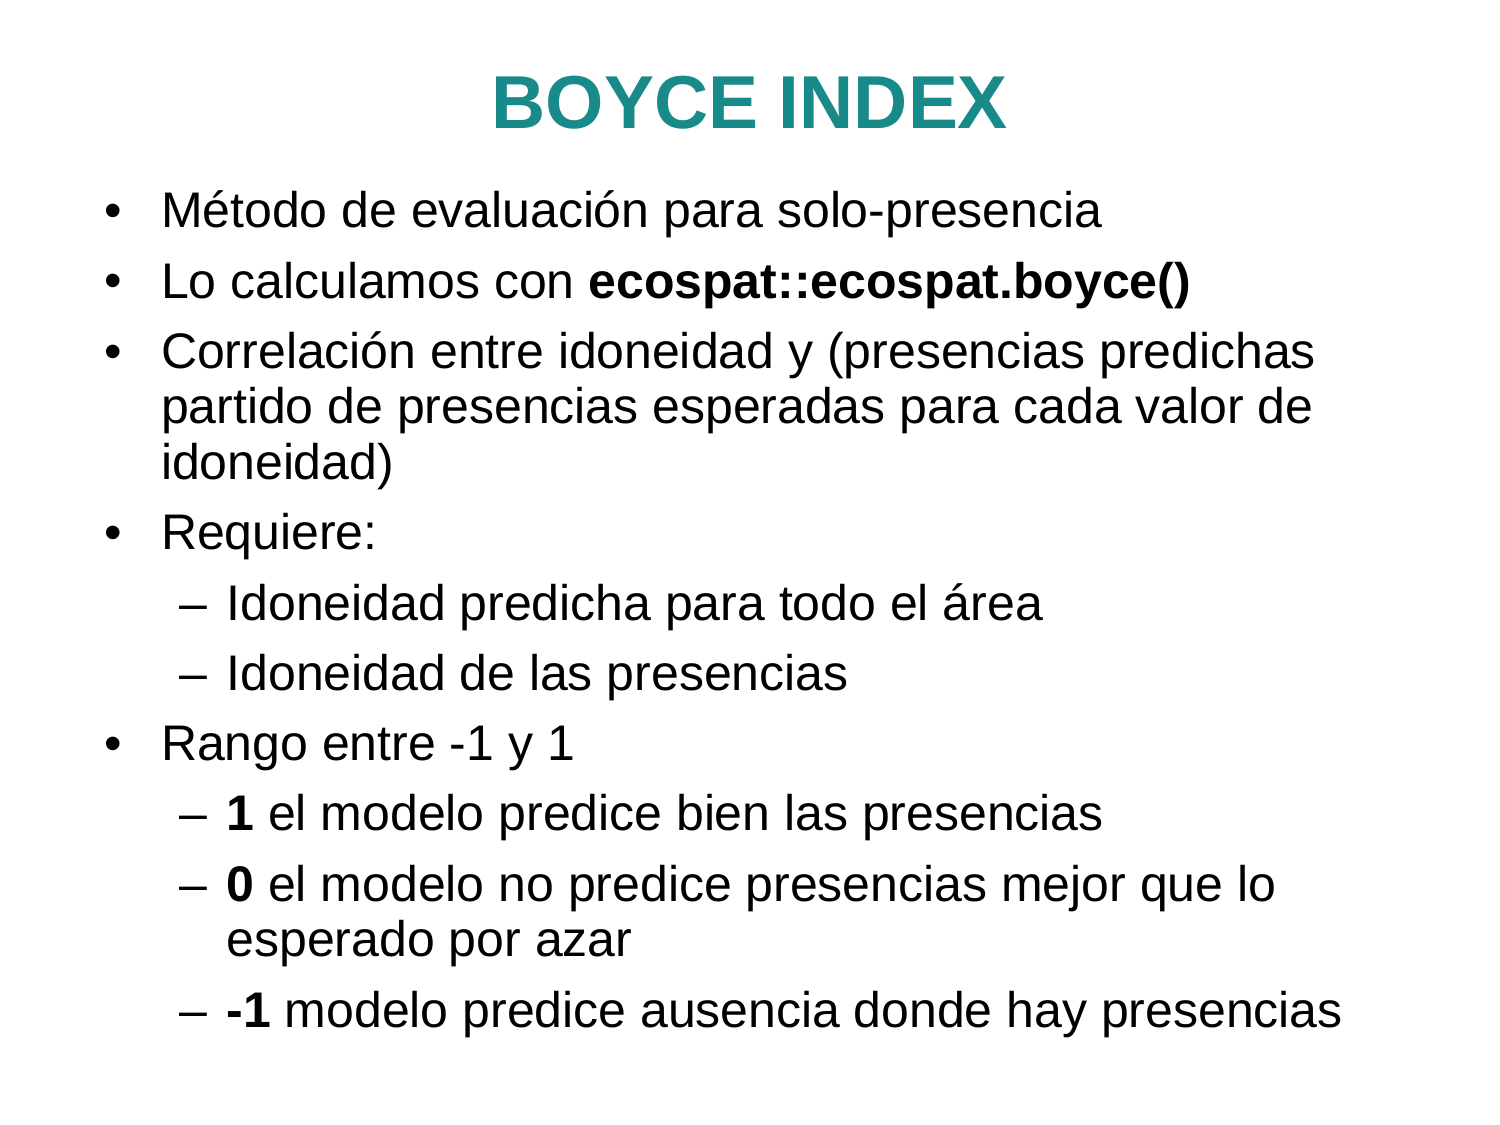

# BOYCE INDEX
Método de evaluación para solo-presencia
Lo calculamos con ecospat::ecospat.boyce()
Correlación entre idoneidad y (presencias predichas partido de presencias esperadas para cada valor de idoneidad)
Requiere:
Idoneidad predicha para todo el área
Idoneidad de las presencias
Rango entre -1 y 1
1 el modelo predice bien las presencias
0 el modelo no predice presencias mejor que lo esperado por azar
-1 modelo predice ausencia donde hay presencias